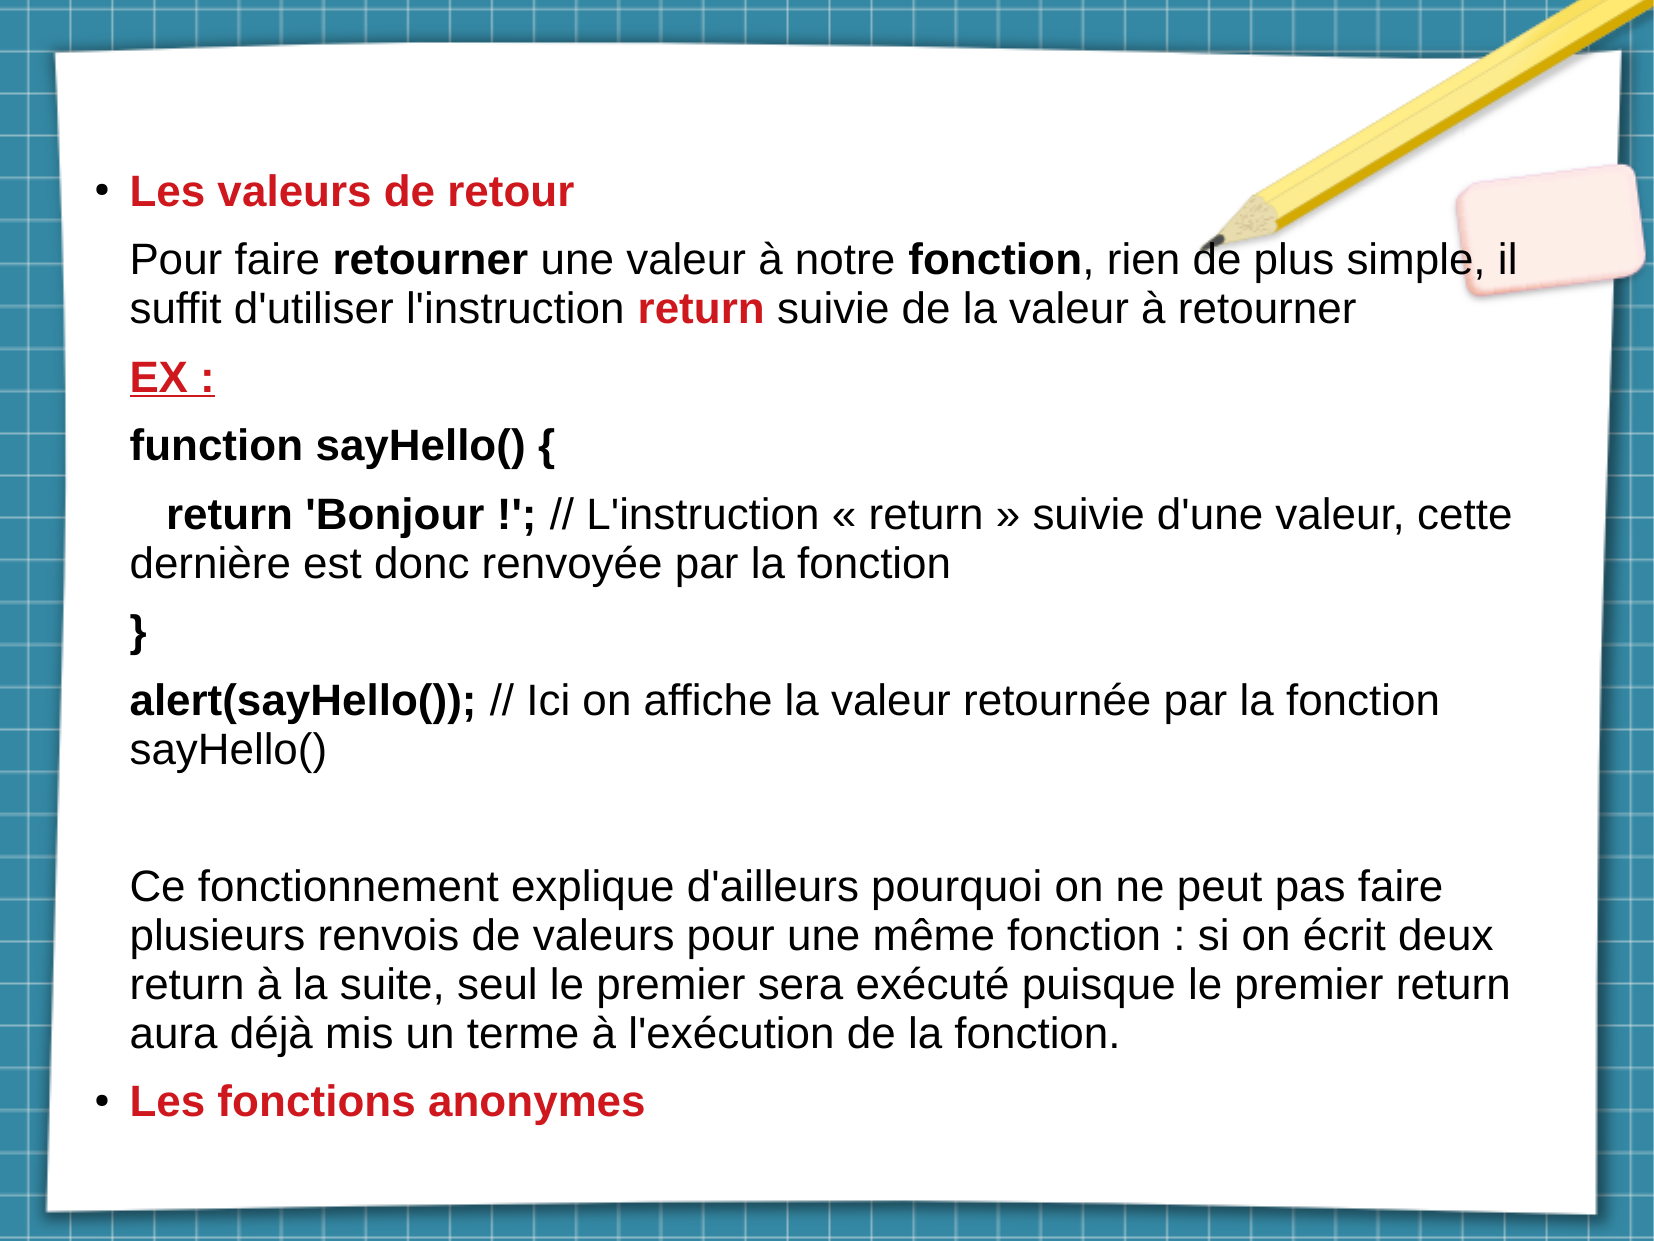

# Les valeurs de retour
Pour faire retourner une valeur à notre fonction, rien de plus simple, il suffit d'utiliser l'instruction return suivie de la valeur à retourner
EX :
function sayHello() {
 return 'Bonjour !'; // L'instruction « return » suivie d'une valeur, cette dernière est donc renvoyée par la fonction
}
alert(sayHello()); // Ici on affiche la valeur retournée par la fonction sayHello()
Ce fonctionnement explique d'ailleurs pourquoi on ne peut pas faire plusieurs renvois de valeurs pour une même fonction : si on écrit deux return à la suite, seul le premier sera exécuté puisque le premier return aura déjà mis un terme à l'exécution de la fonction.
Les fonctions anonymes